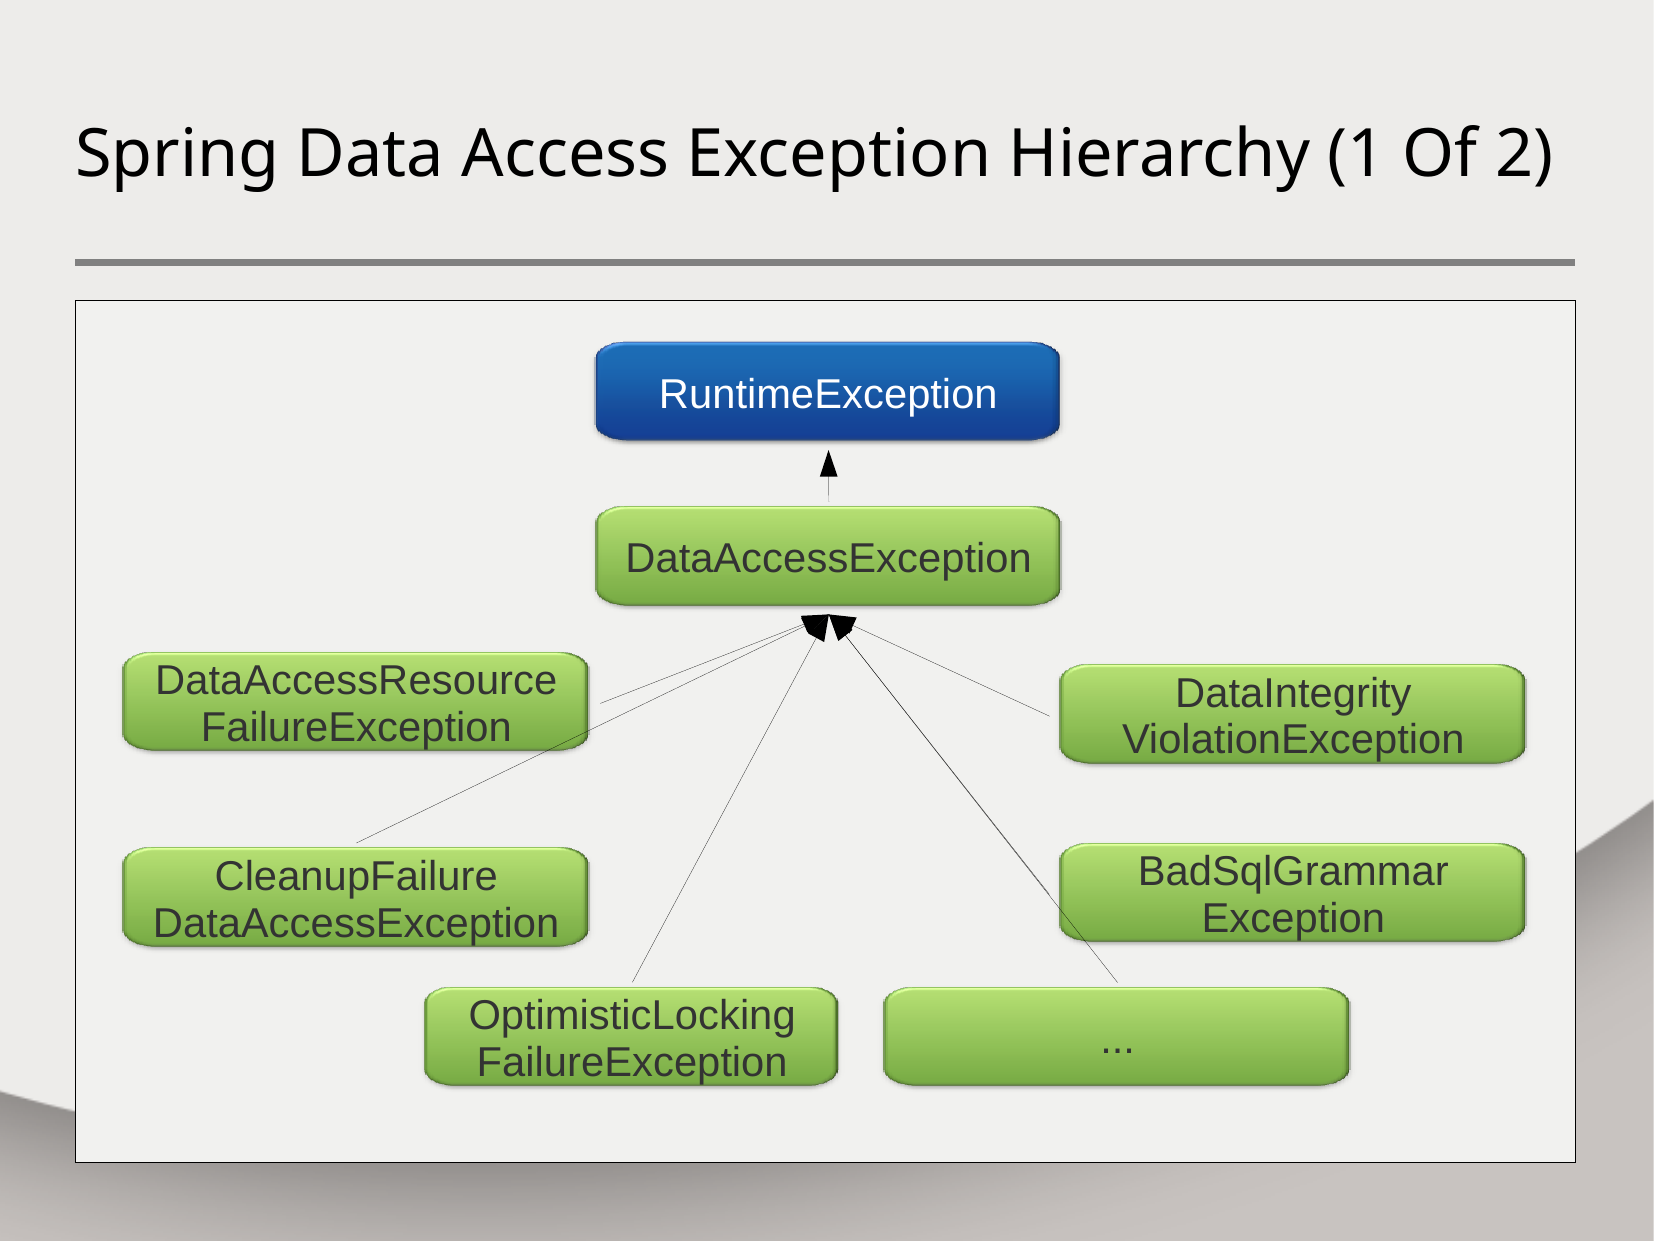

# Spring Data Access Exception Hierarchy (1 Of 2)
RuntimeException
DataAccessException
DataAccessResource
FailureException
DataIntegrity
ViolationException
BadSqlGrammar
Exception
CleanupFailure
DataAccessException
OptimisticLocking
FailureException
...